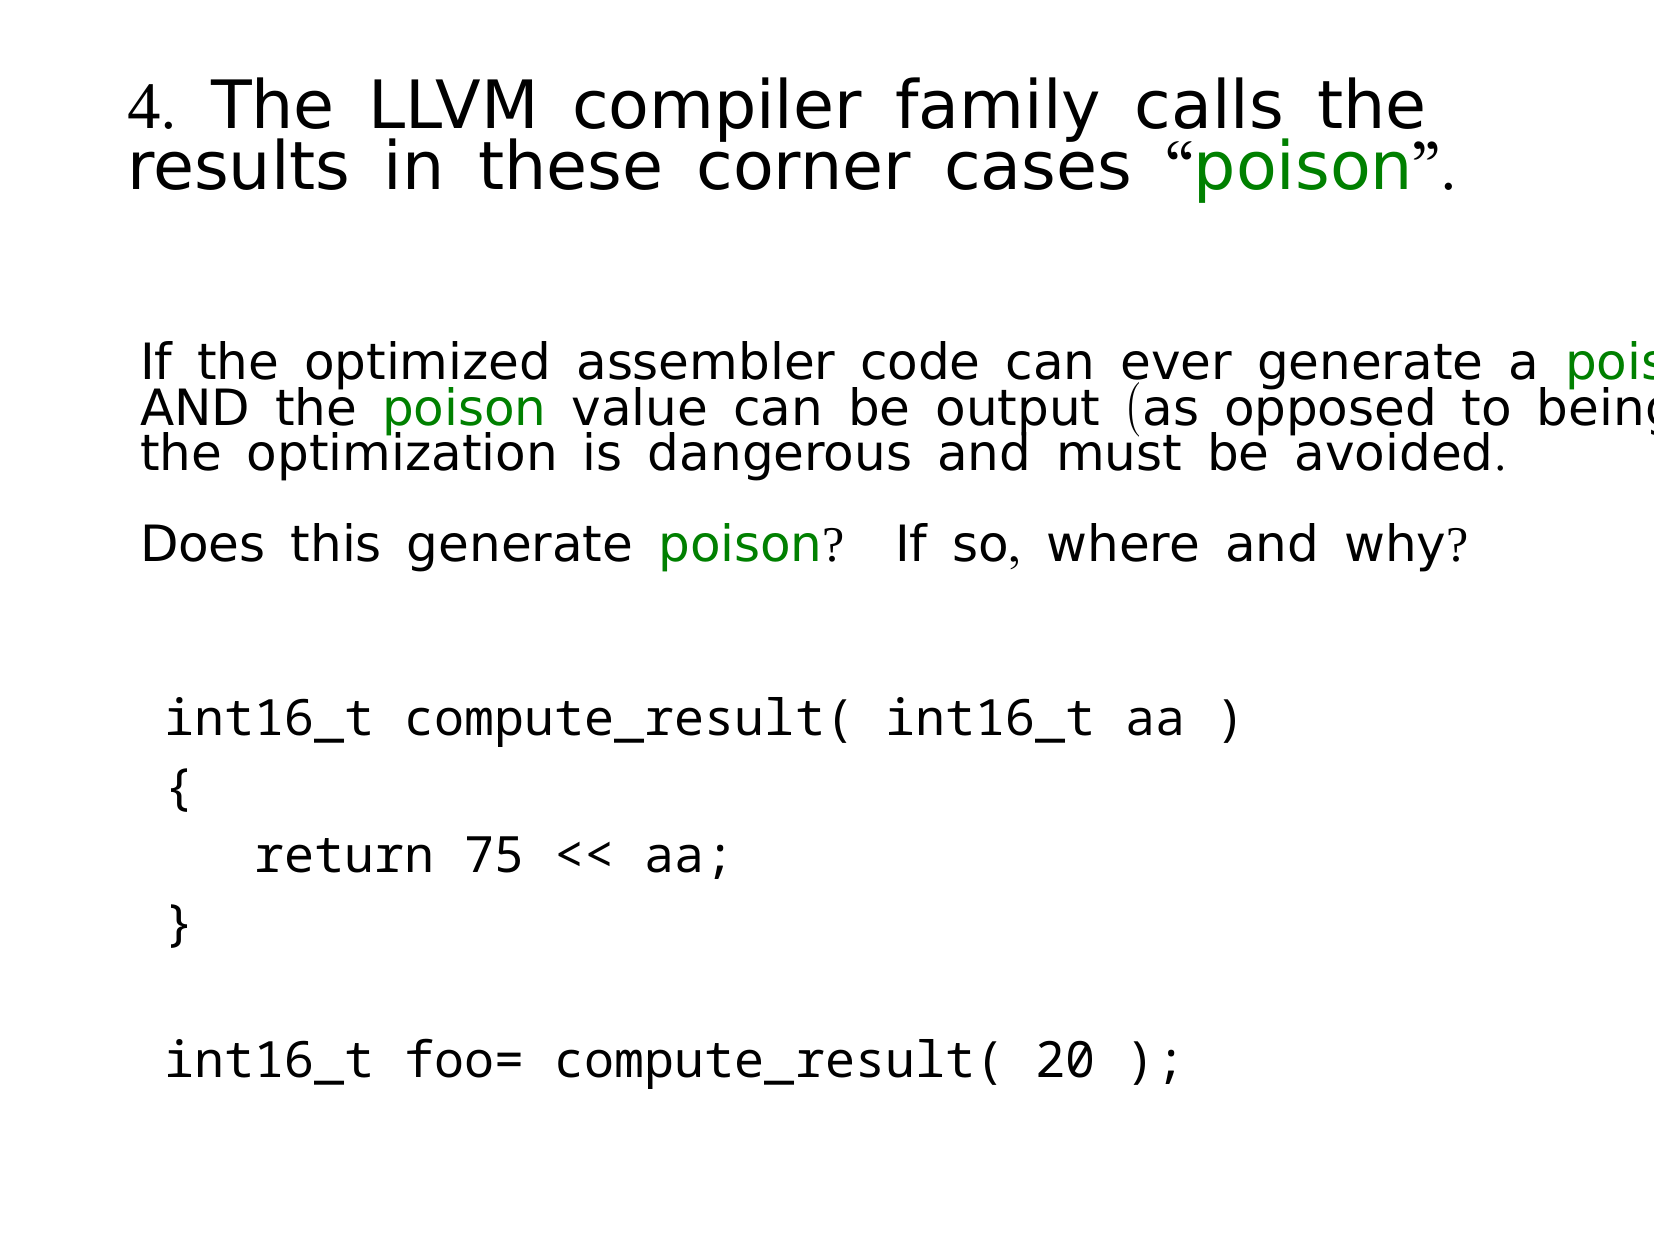

4. The LLVM compiler family calls the results in these corner cases “poison”.
If the optimized assembler code can ever generate a poison value,
AND the poison value can be output (as opposed to being dropped),
the optimization is dangerous and must be avoided.
Does this generate poison? If so, where and why?
int16_t compute_result( int16_t aa )
{
 return 75 << aa;
}
int16_t foo= compute_result( 20 );